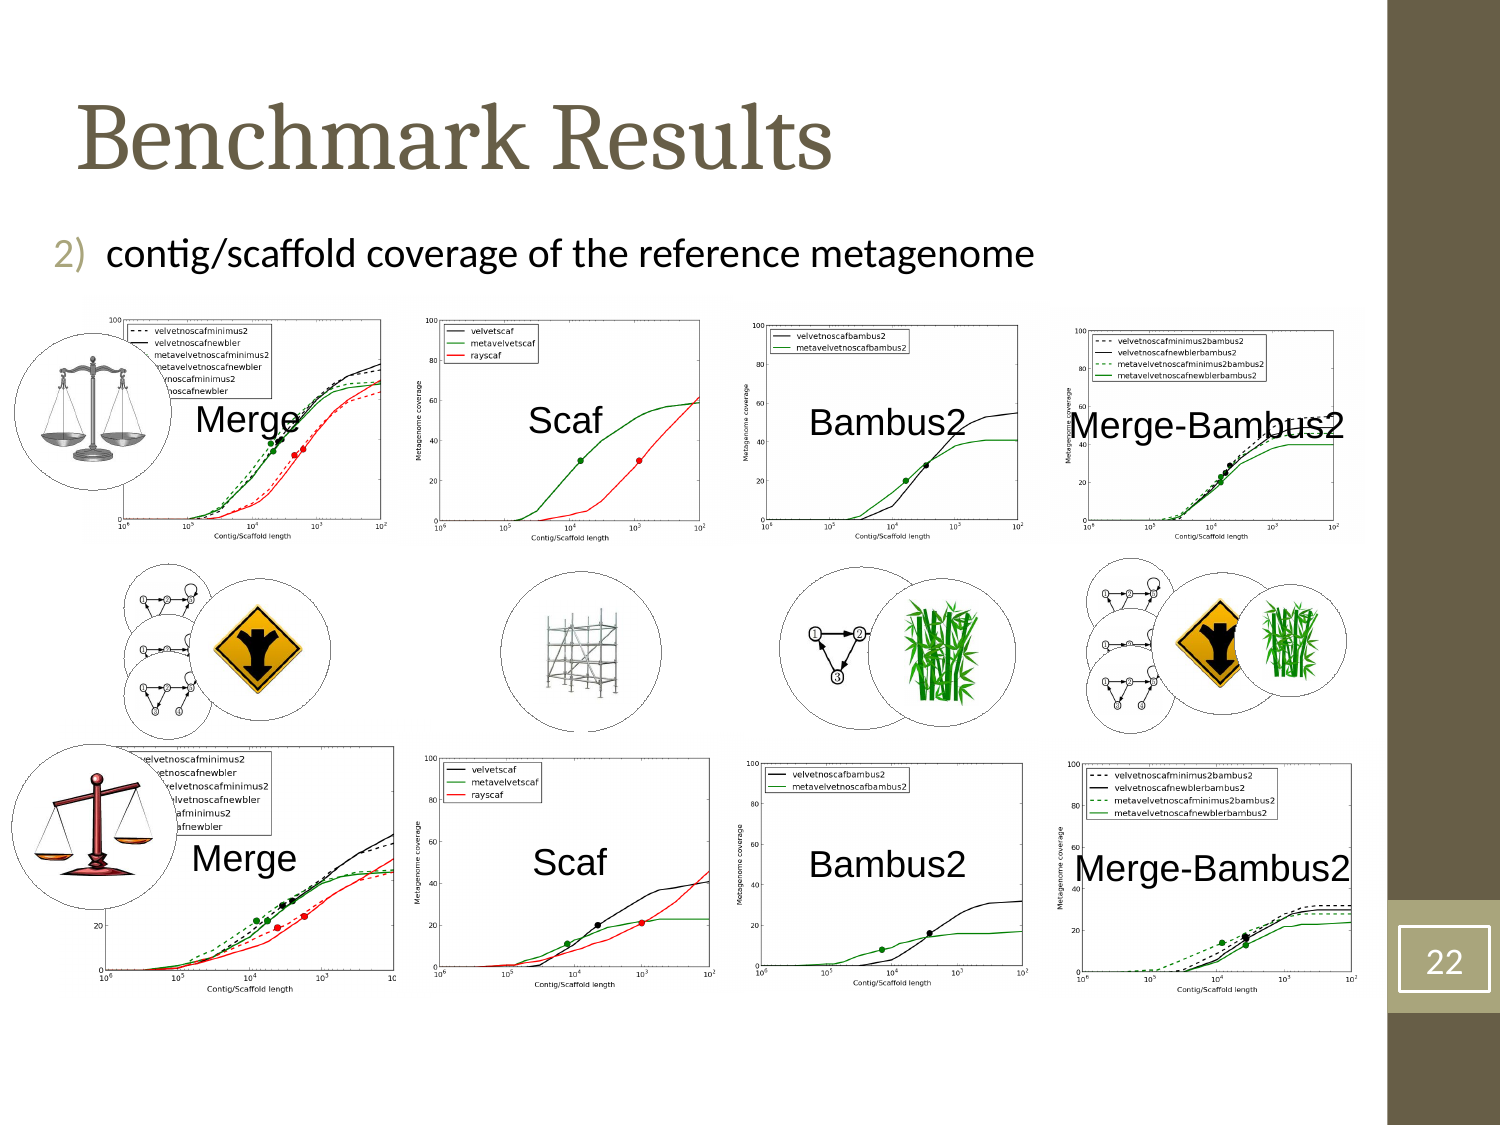

# Benchmark Results
contig/scaﬀold coverage of the reference metagenome
Merge
Scaf
Bambus2
Merge-Bambus2
Merge
Scaf
Bambus2
Merge-Bambus2
22